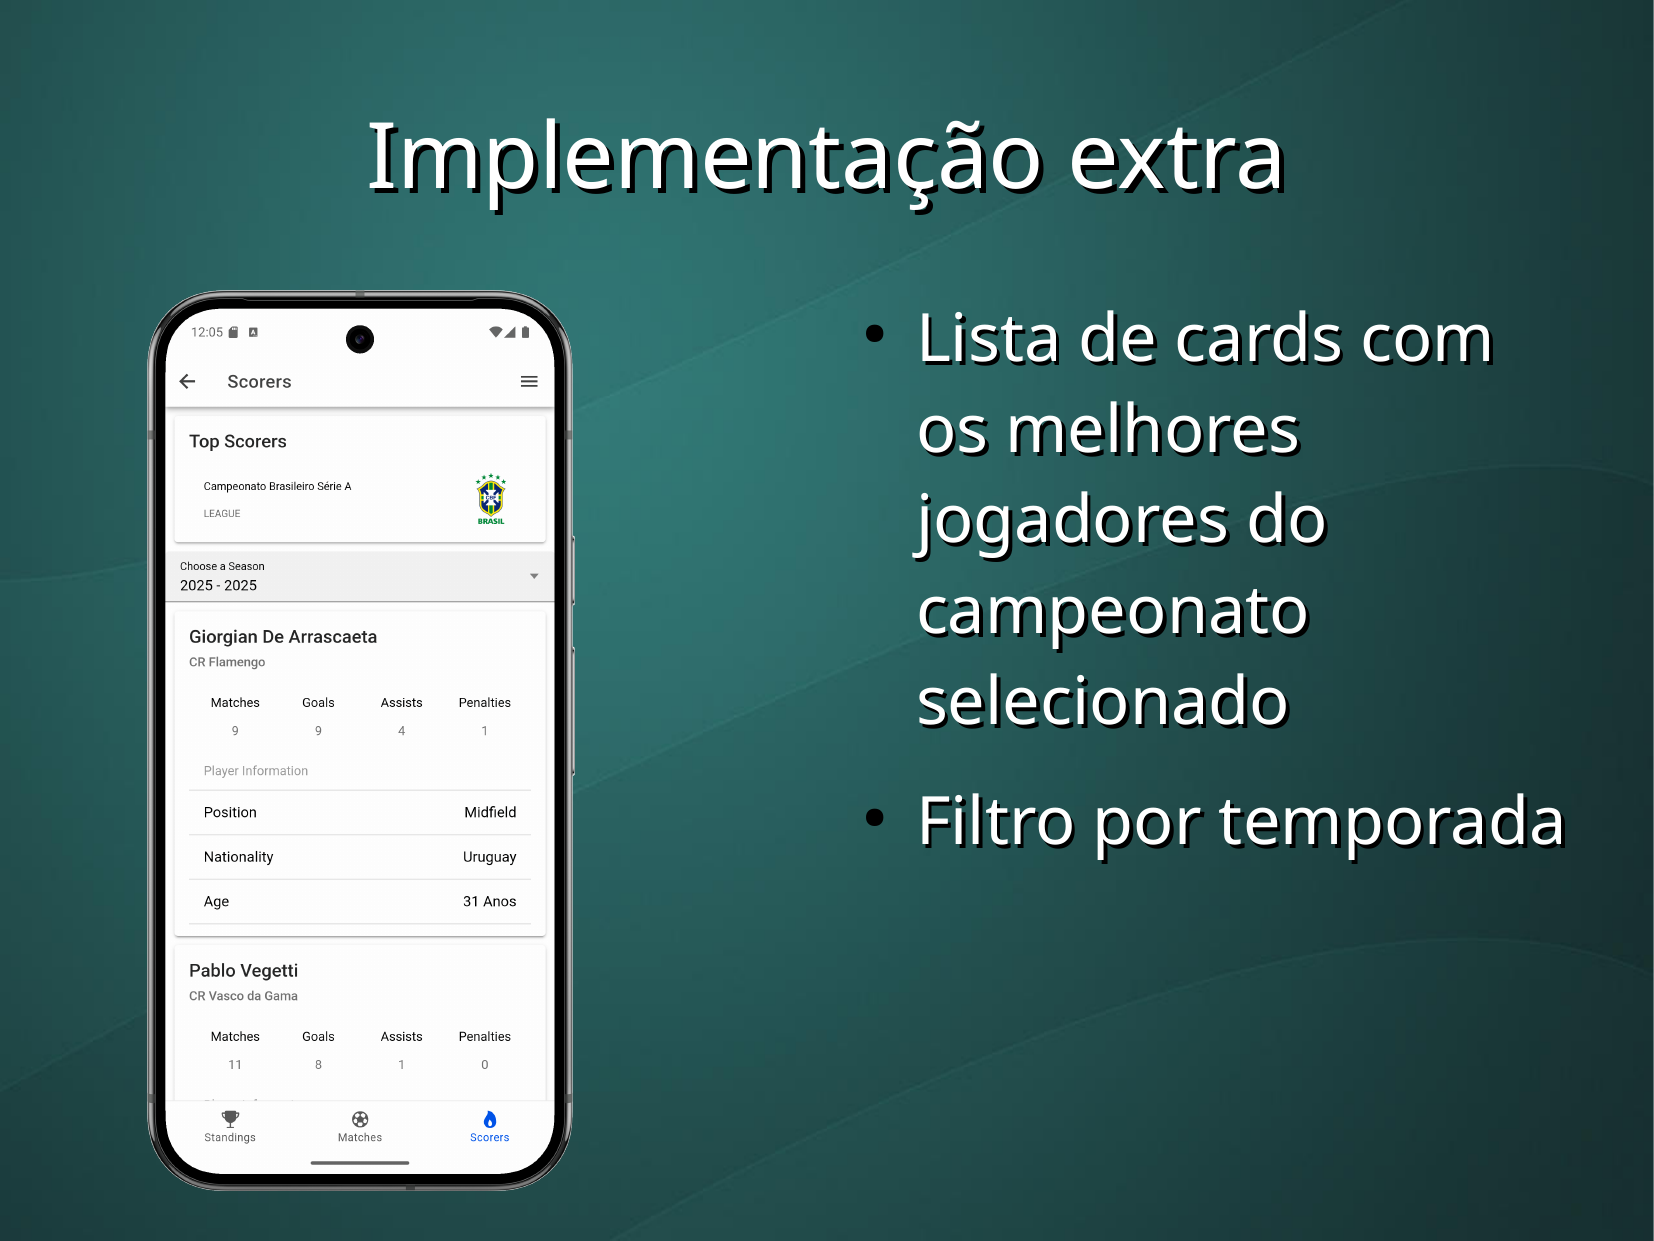

# Implementação extra
Lista de cards com os melhores jogadores do campeonato selecionado
Filtro por temporada